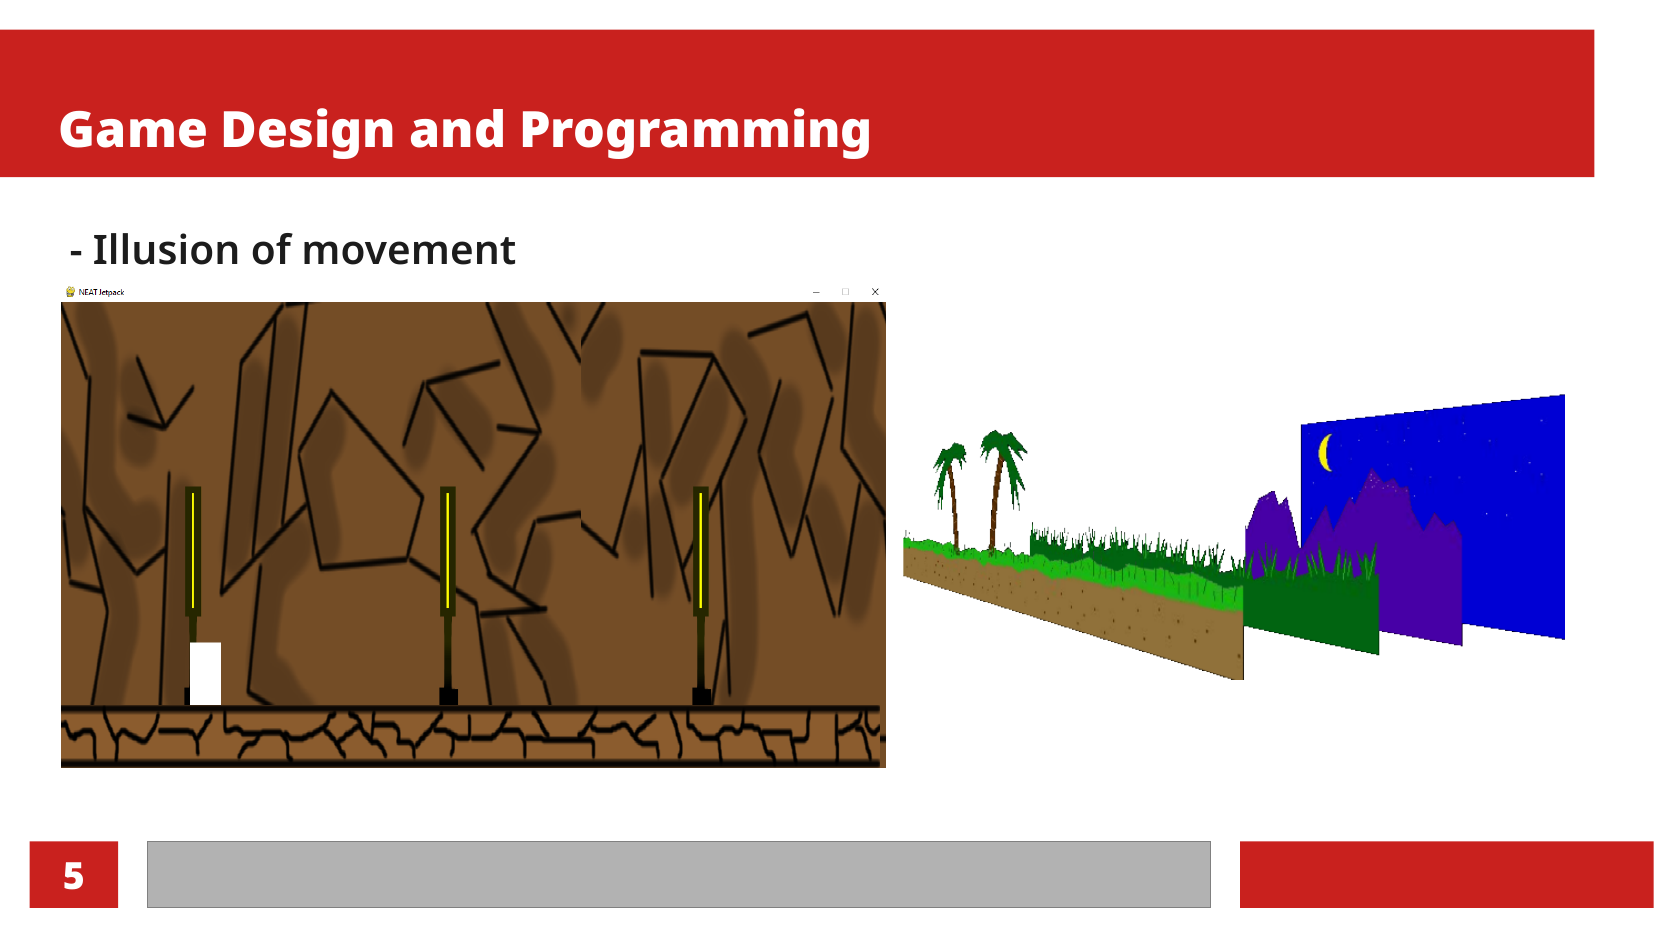

# Game Design and Programming
 - Illusion of movement
5